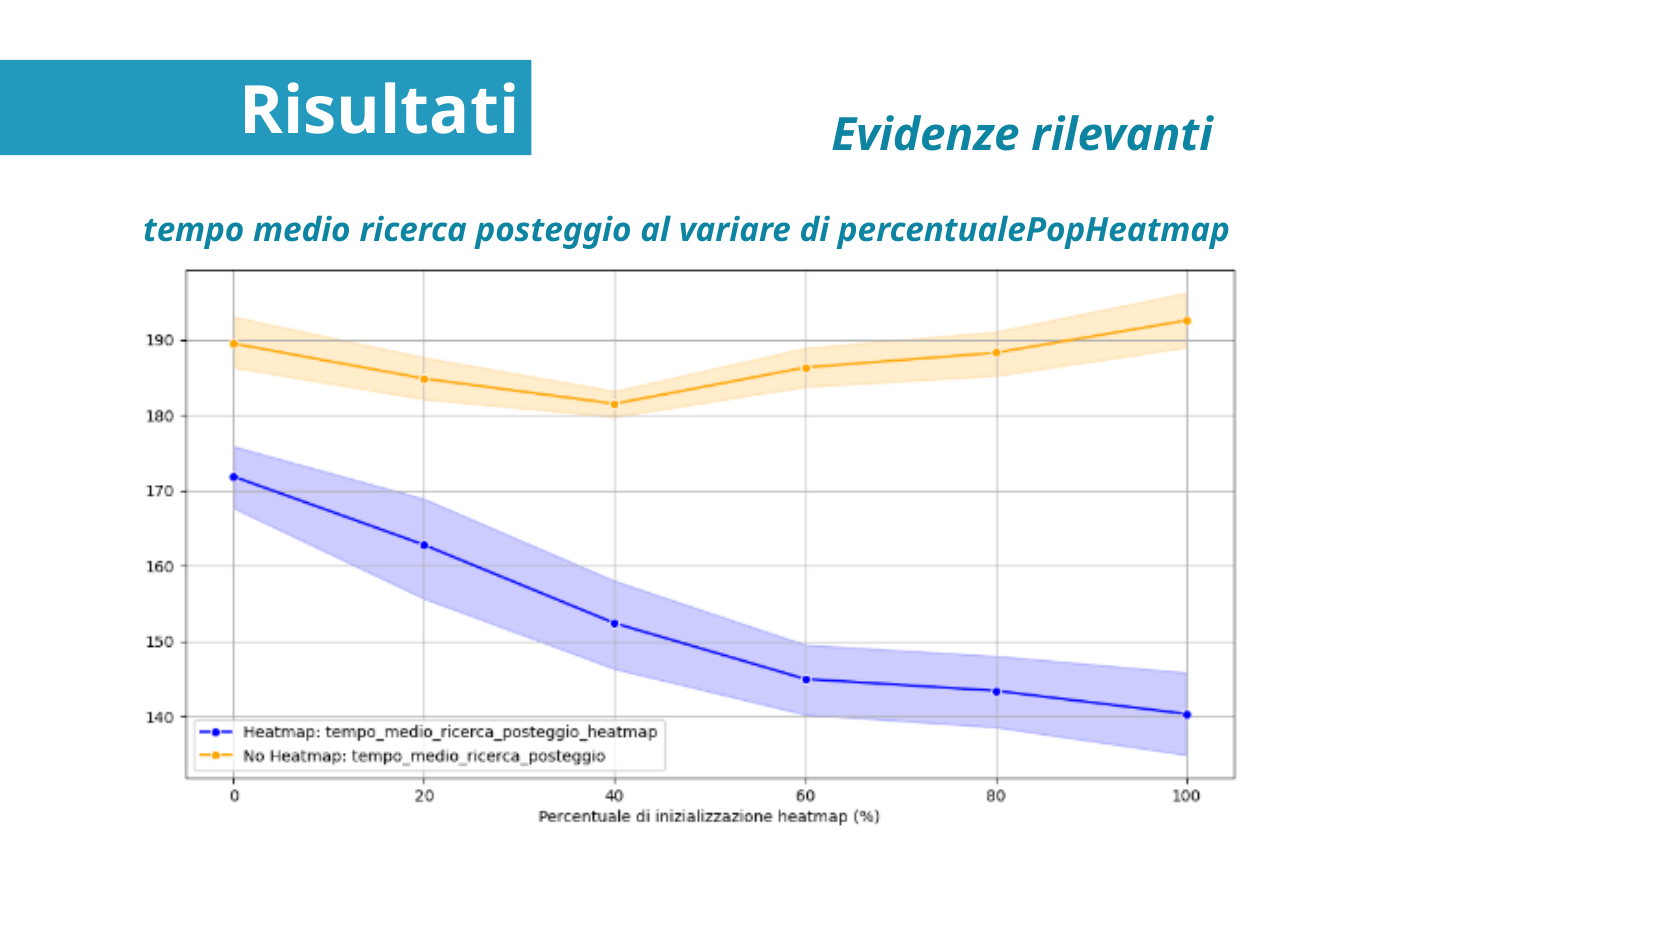

# Risultati
Evidenze rilevanti
tempo medio ricerca posteggio al variare di percentualePopHeatmap